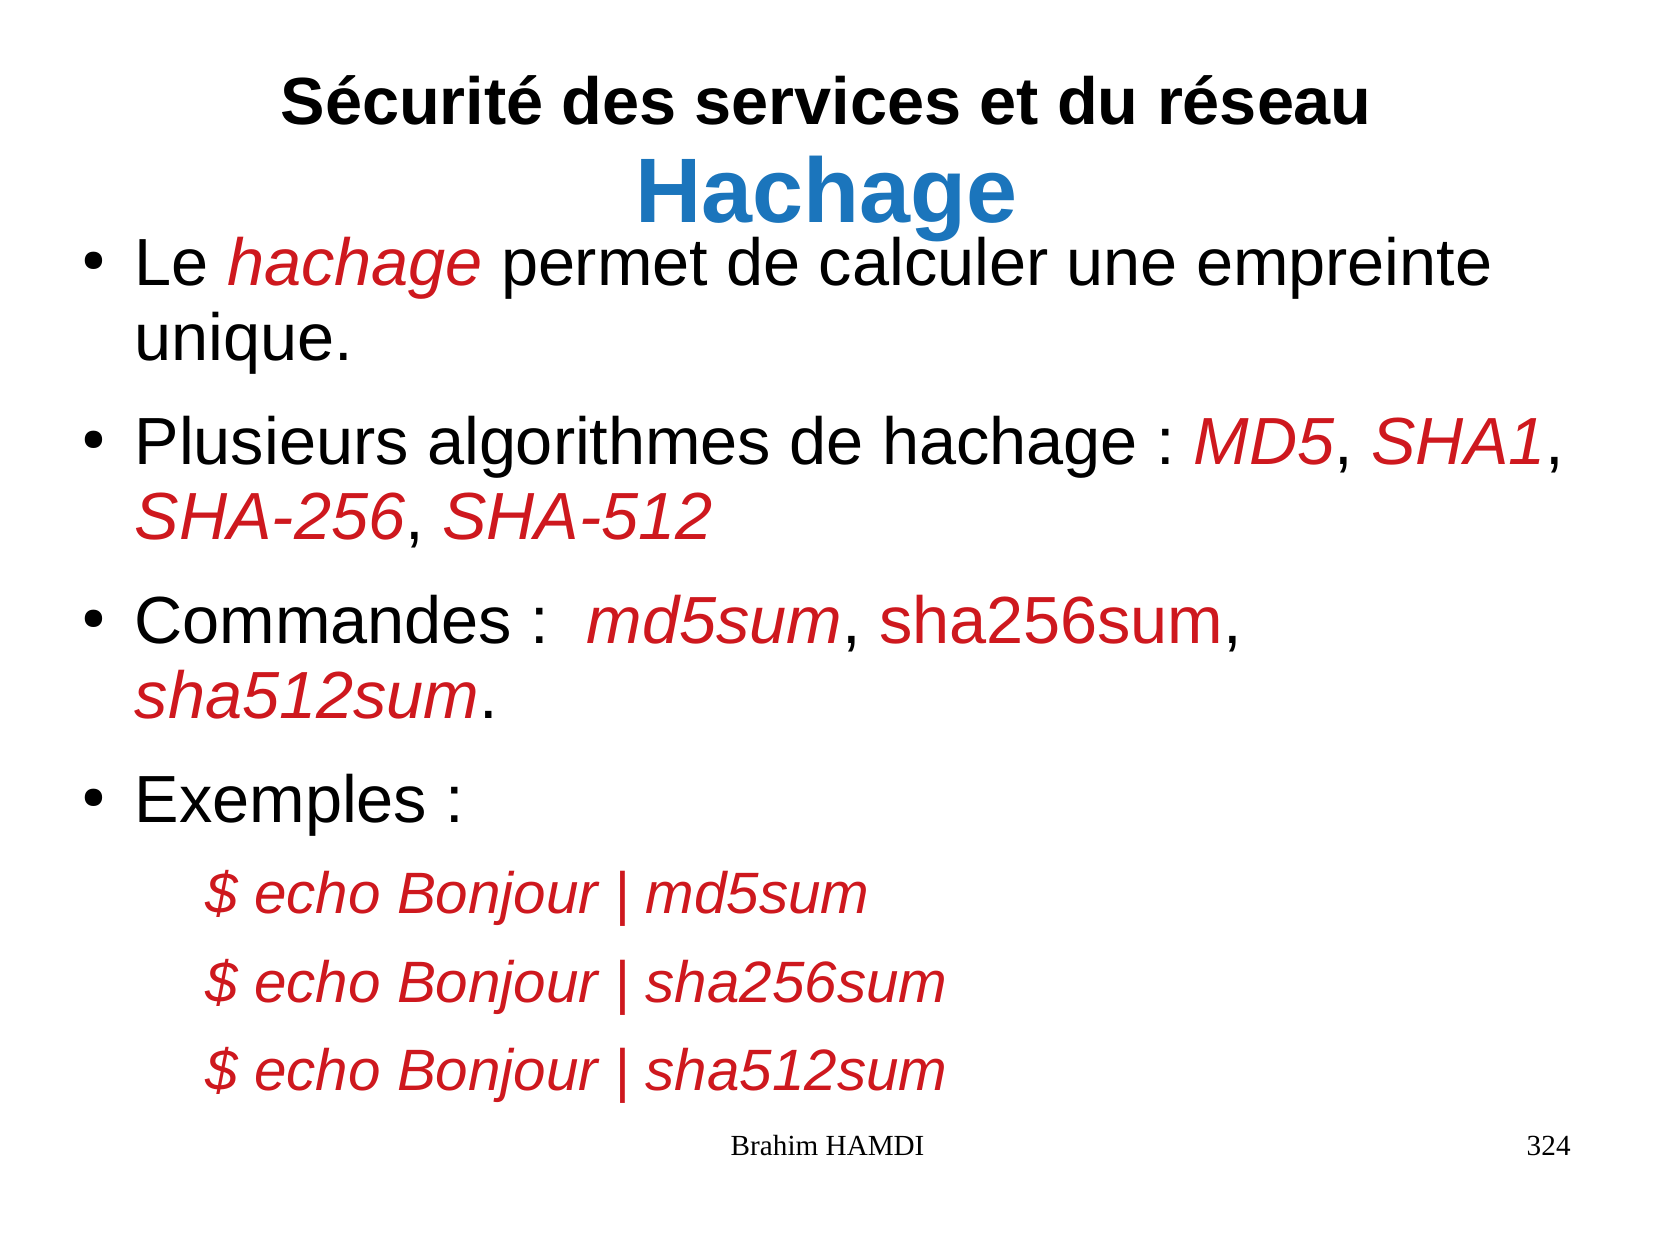

# Sécurité des services et du réseau Hachage
Le hachage permet de calculer une empreinte unique.
Plusieurs algorithmes de hachage : MD5, SHA1, SHA-256, SHA-512
Commandes : md5sum, sha256sum, sha512sum.
Exemples :
$ echo Bonjour | md5sum
$ echo Bonjour | sha256sum
$ echo Bonjour | sha512sum
Brahim HAMDI
324